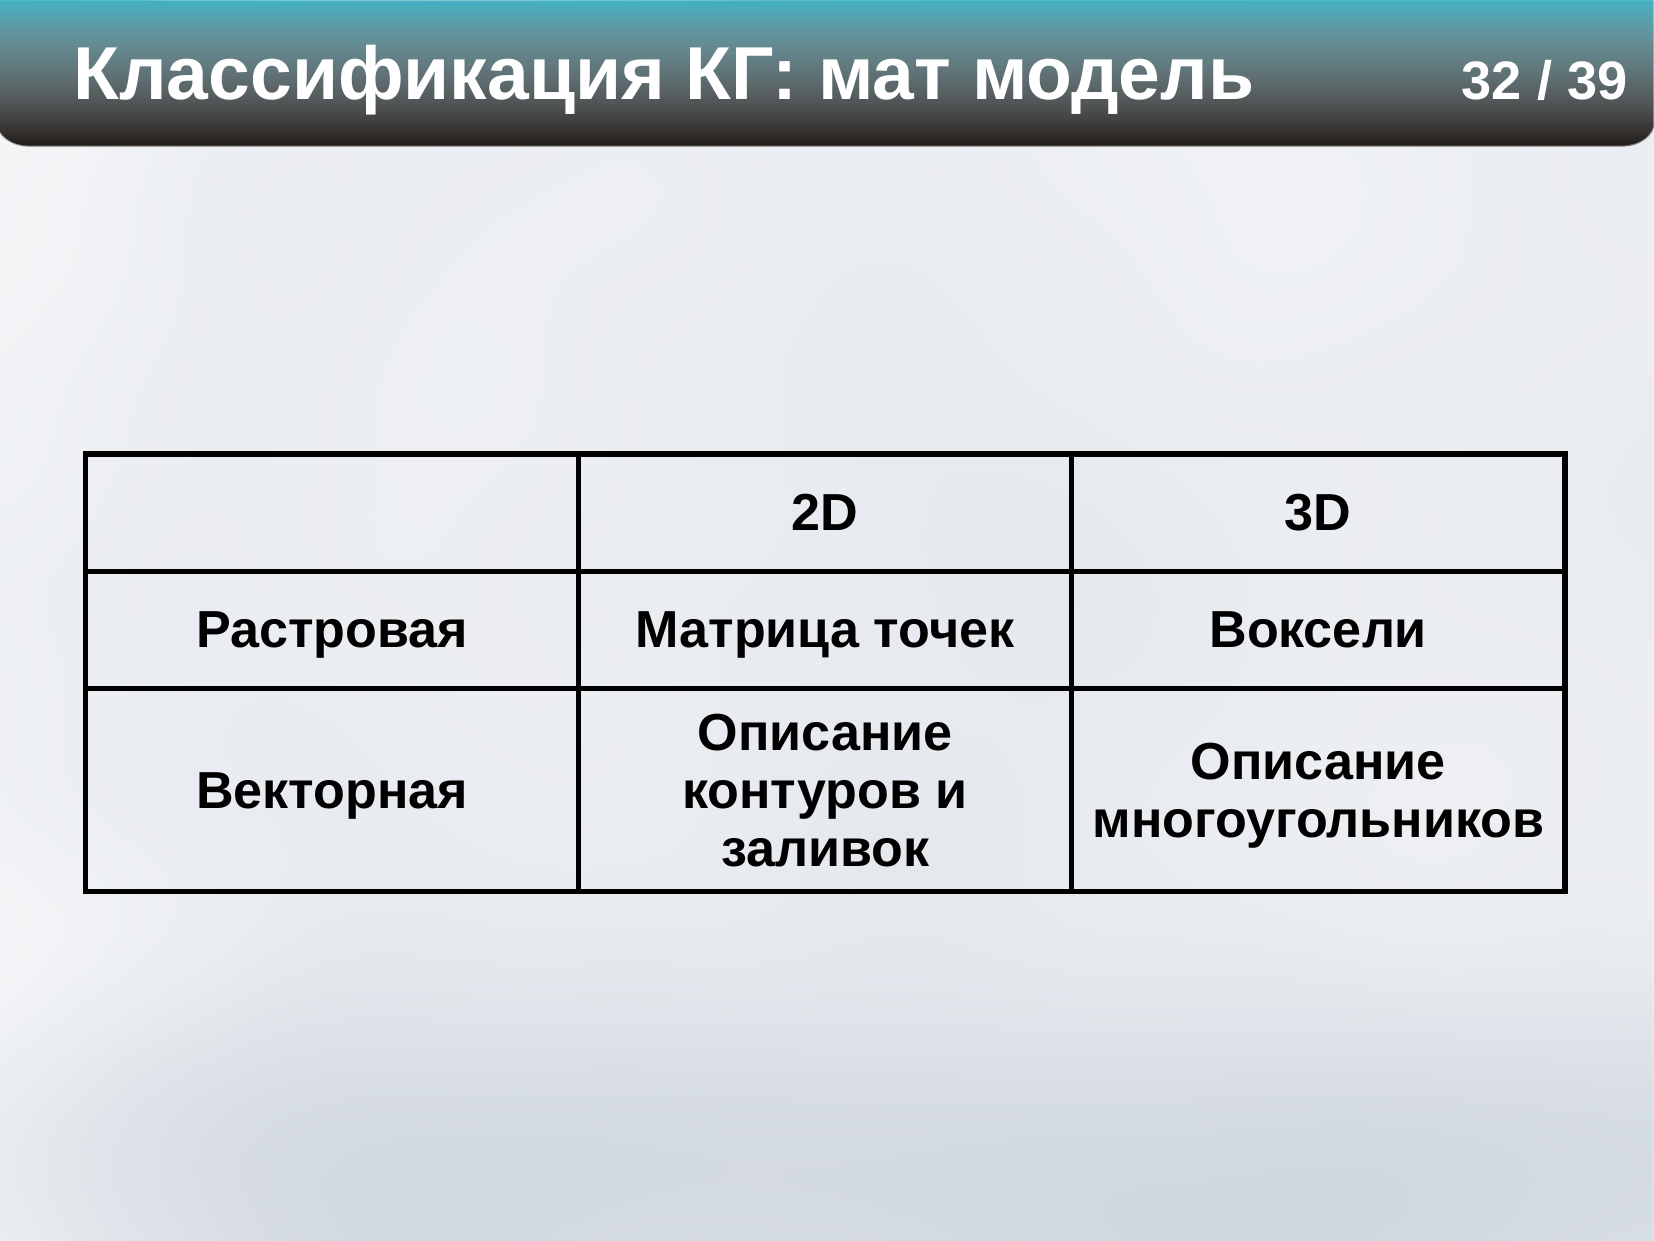

Классификация КГ: мат модель
| | 2D | 3D |
| --- | --- | --- |
| Растровая | Матрица точек | Воксели |
| Векторная | Описание контуров и заливок | Описание многоугольников |